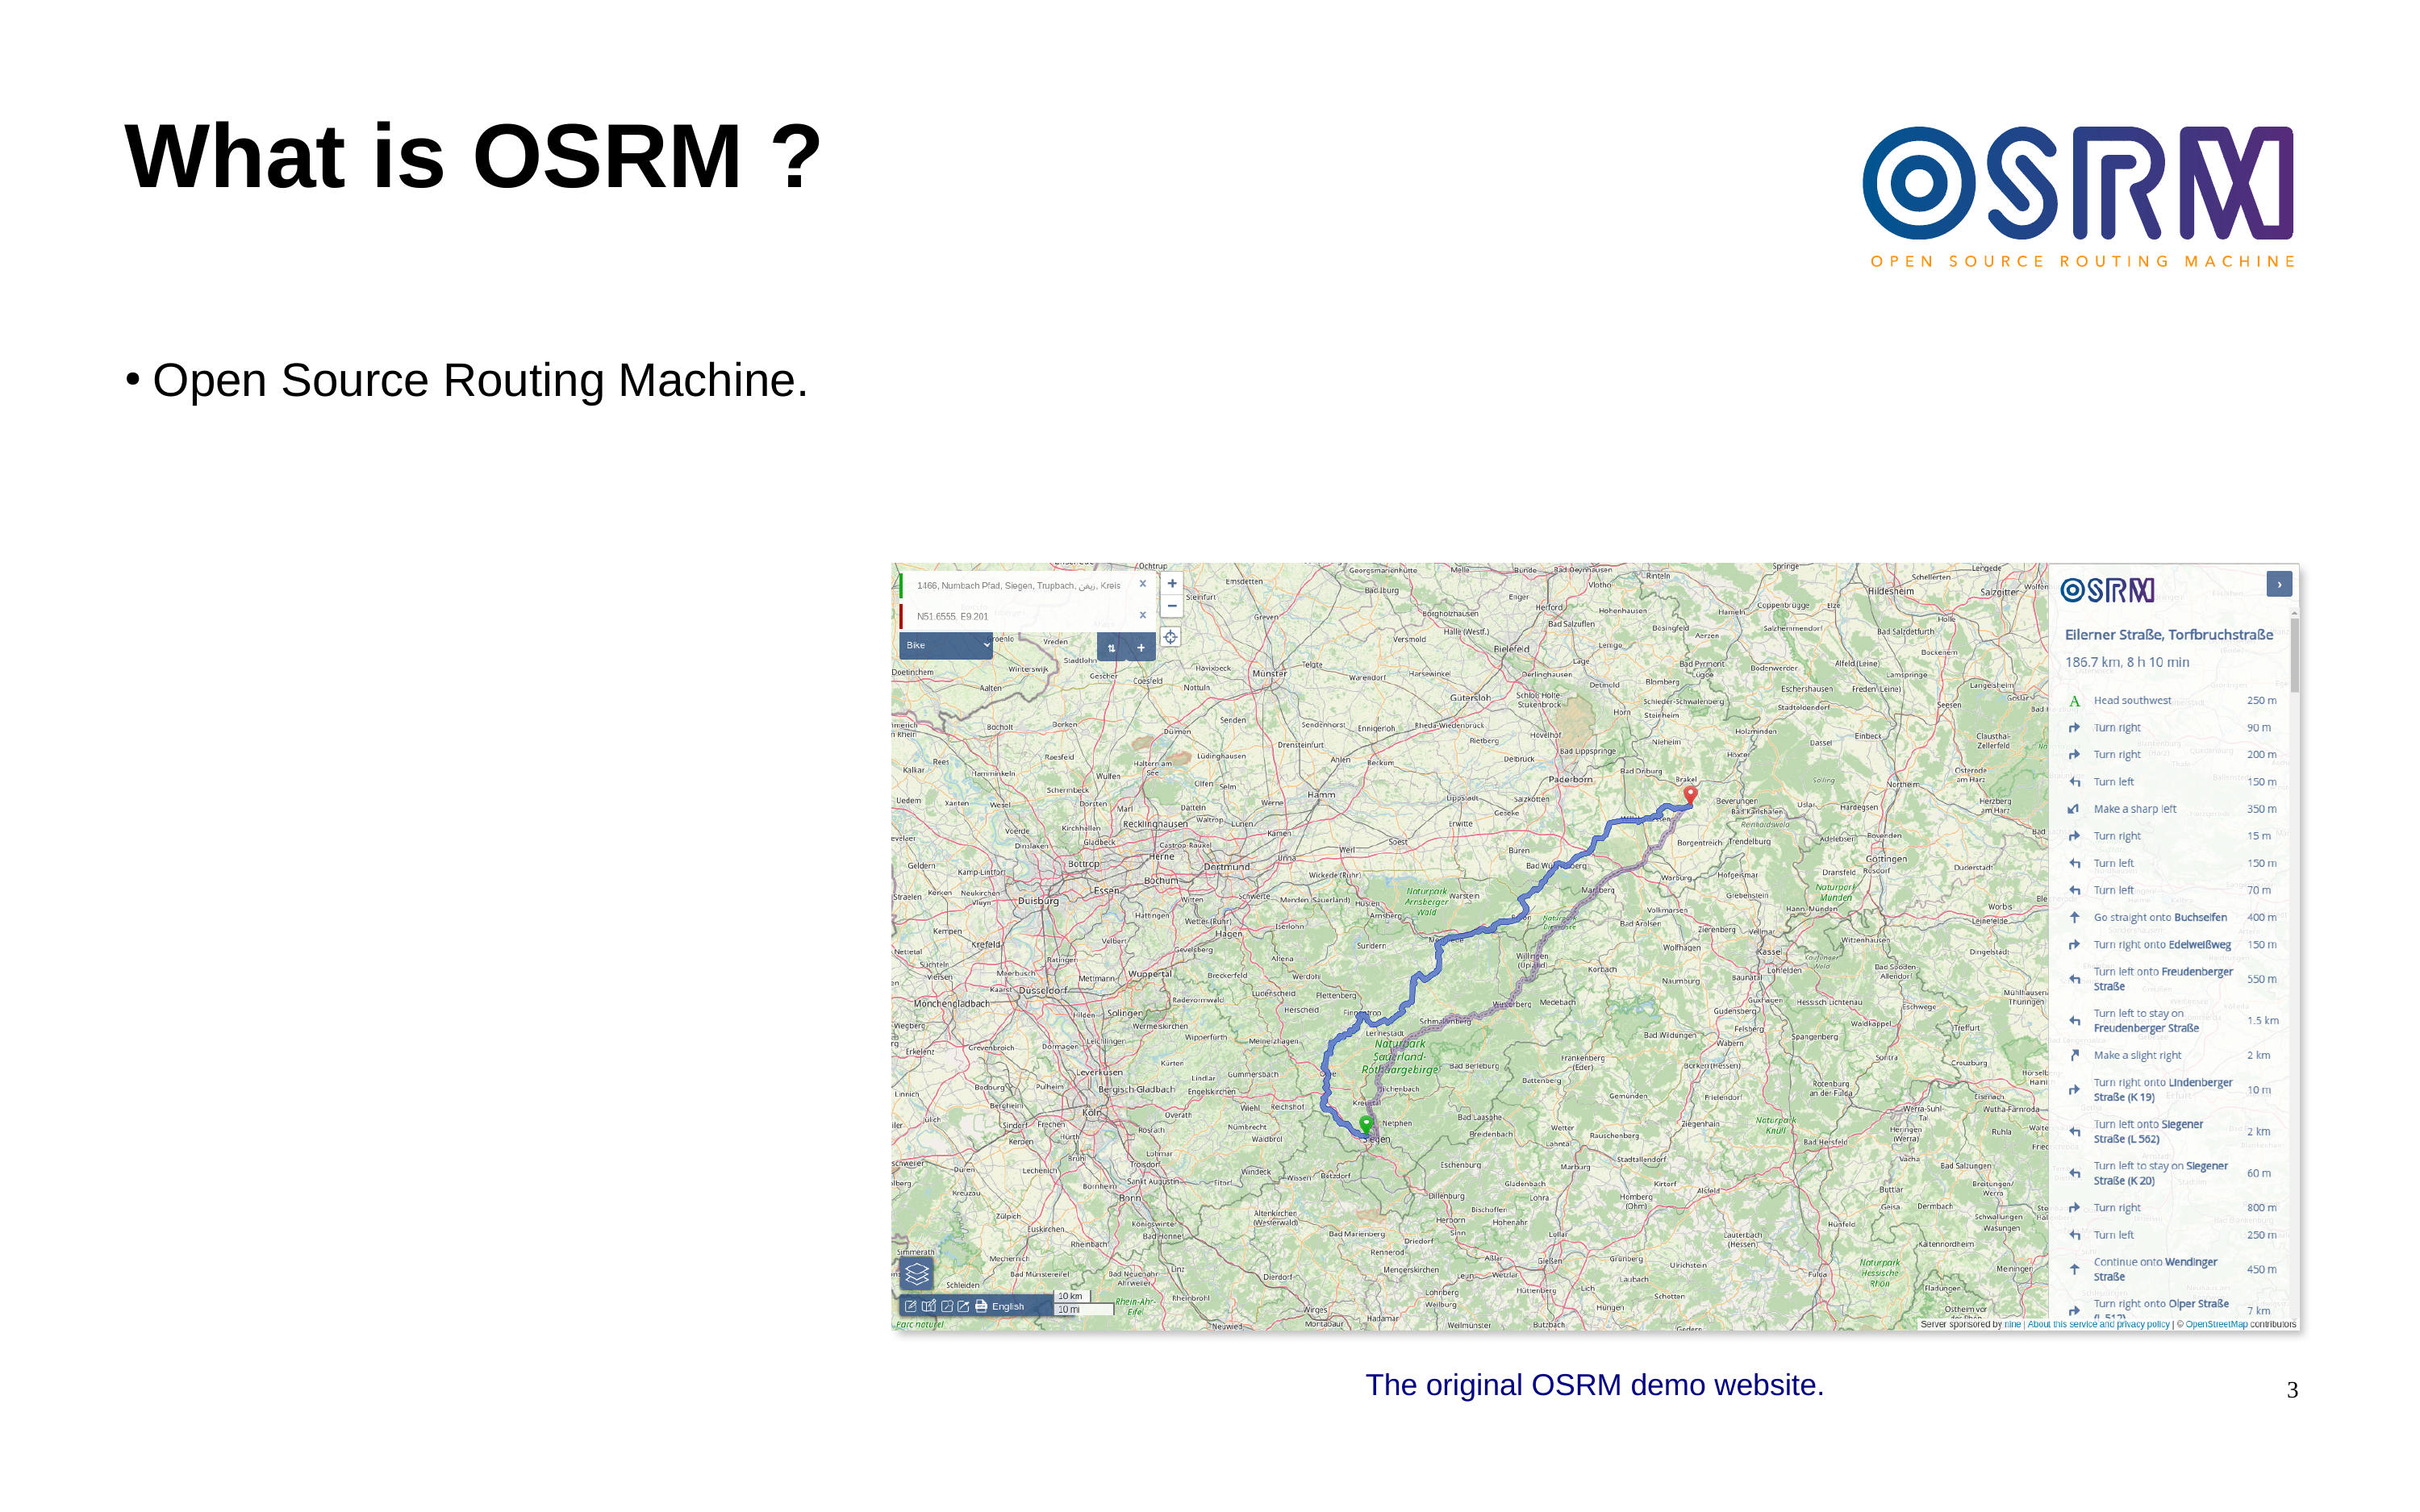

What is OSRM ?
Open Source Routing Machine.
The original OSRM demo website.
3